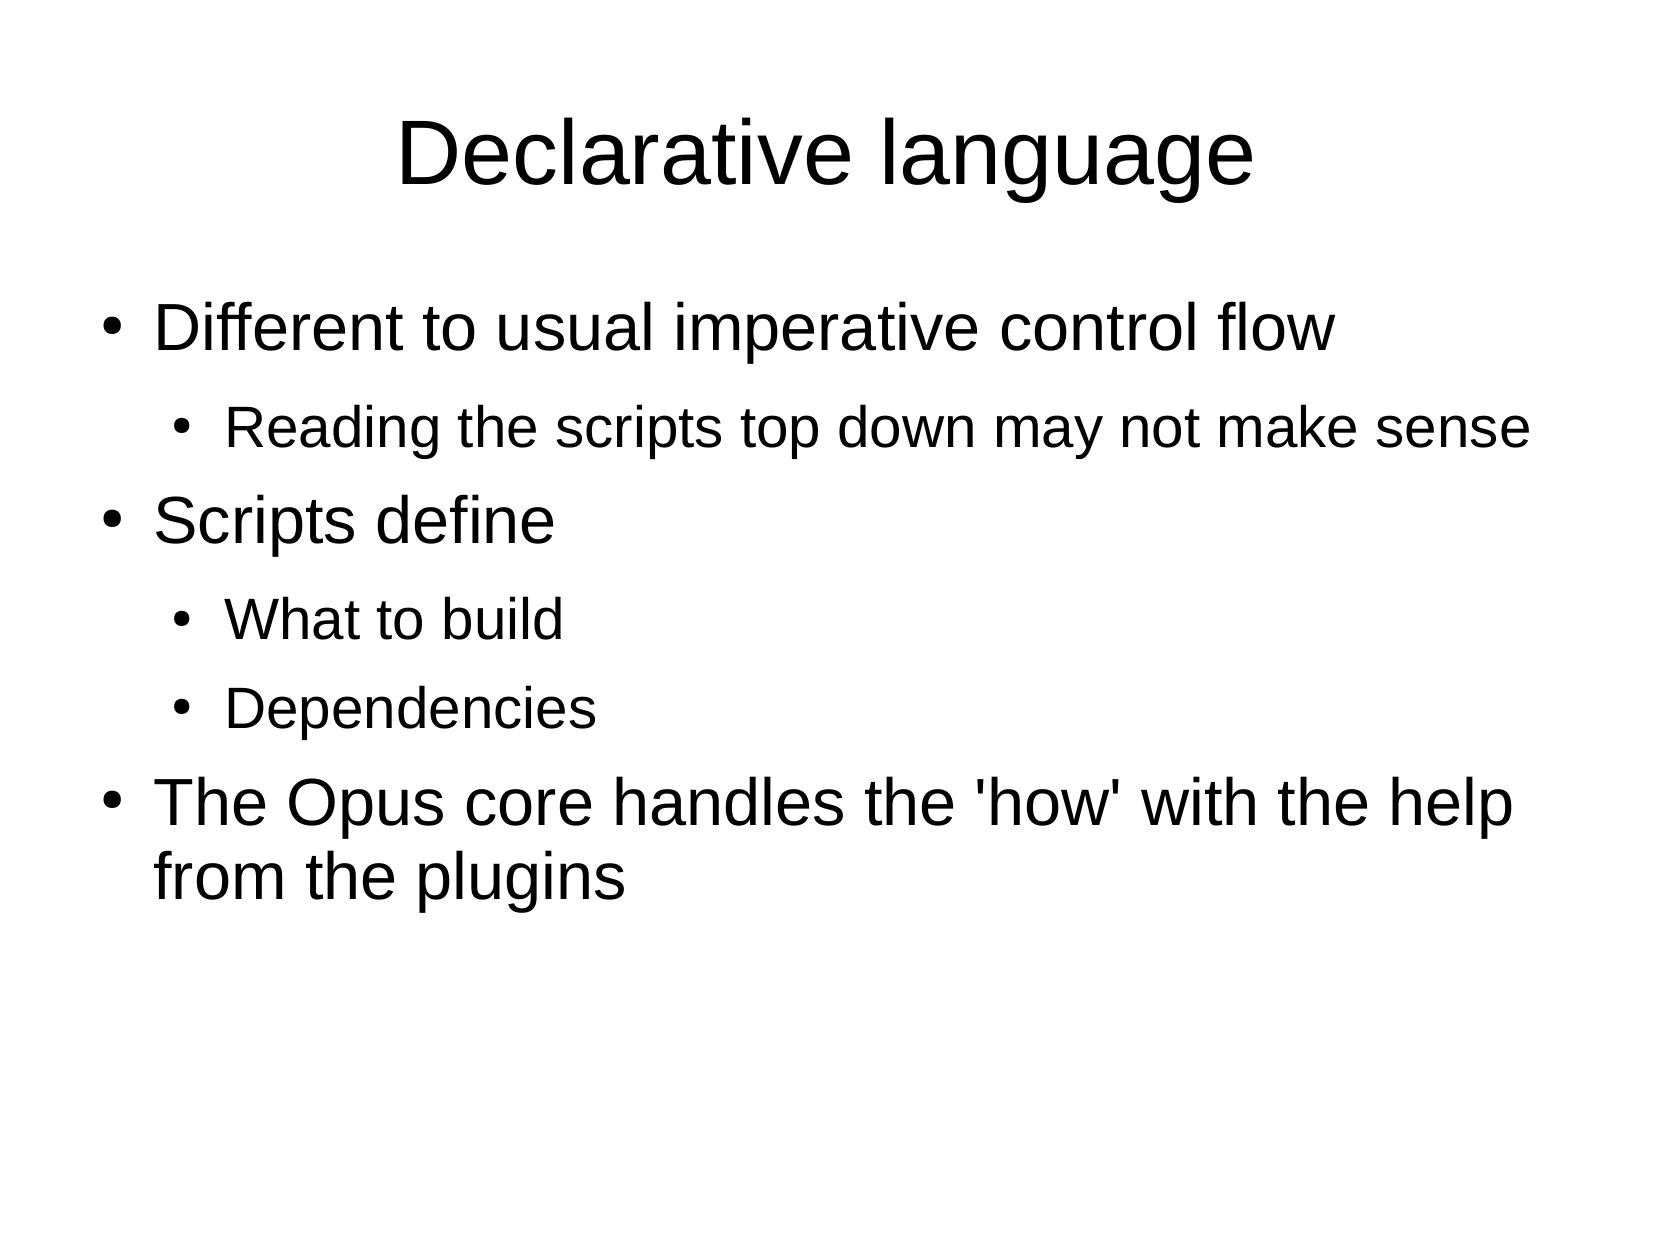

# Declarative language
Different to usual imperative control flow
Reading the scripts top down may not make sense
Scripts define
What to build
Dependencies
The Opus core handles the 'how' with the help from the plugins